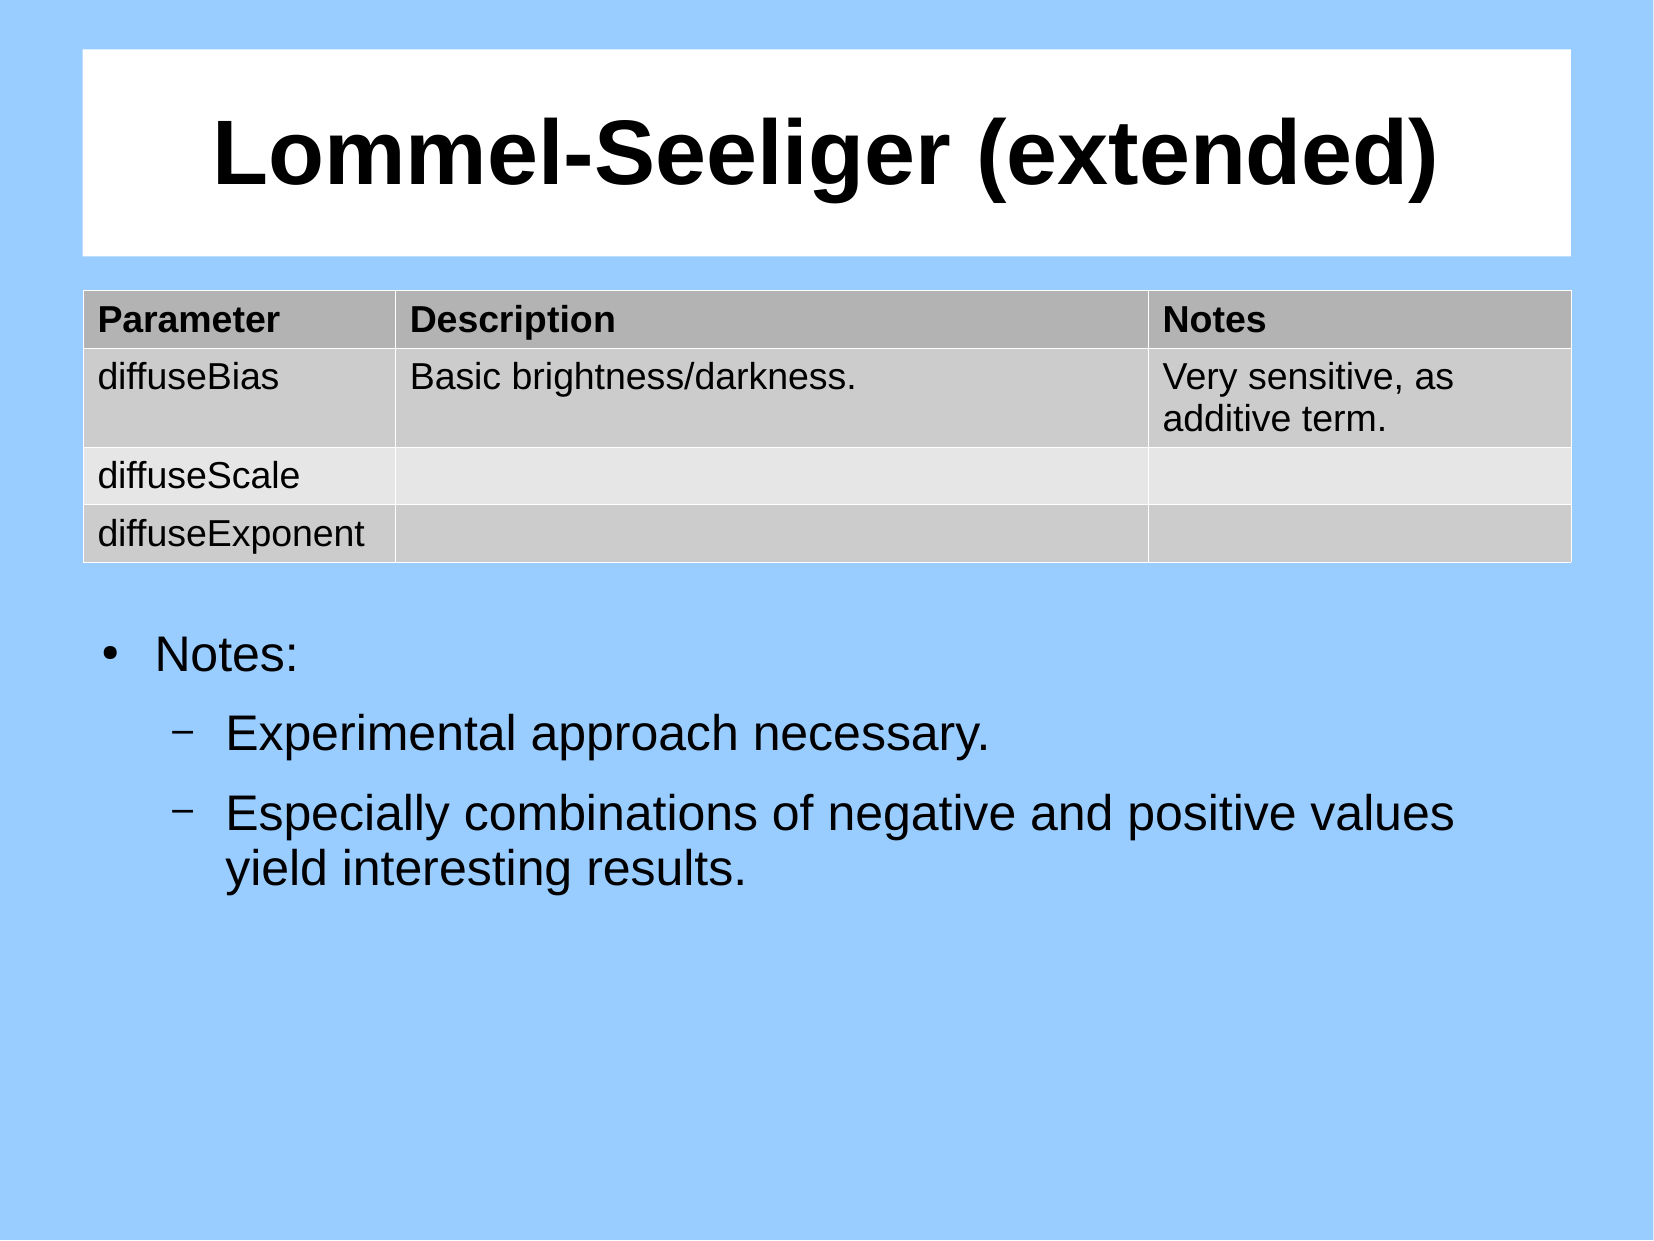

# Lommel-Seeliger (extended)
| Parameter | Description | Notes |
| --- | --- | --- |
| diffuseBias | Basic brightness/darkness. | Very sensitive, as additive term. |
| diffuseScale | | |
| diffuseExponent | | |
Notes:
Experimental approach necessary.
Especially combinations of negative and positive values yield interesting results.